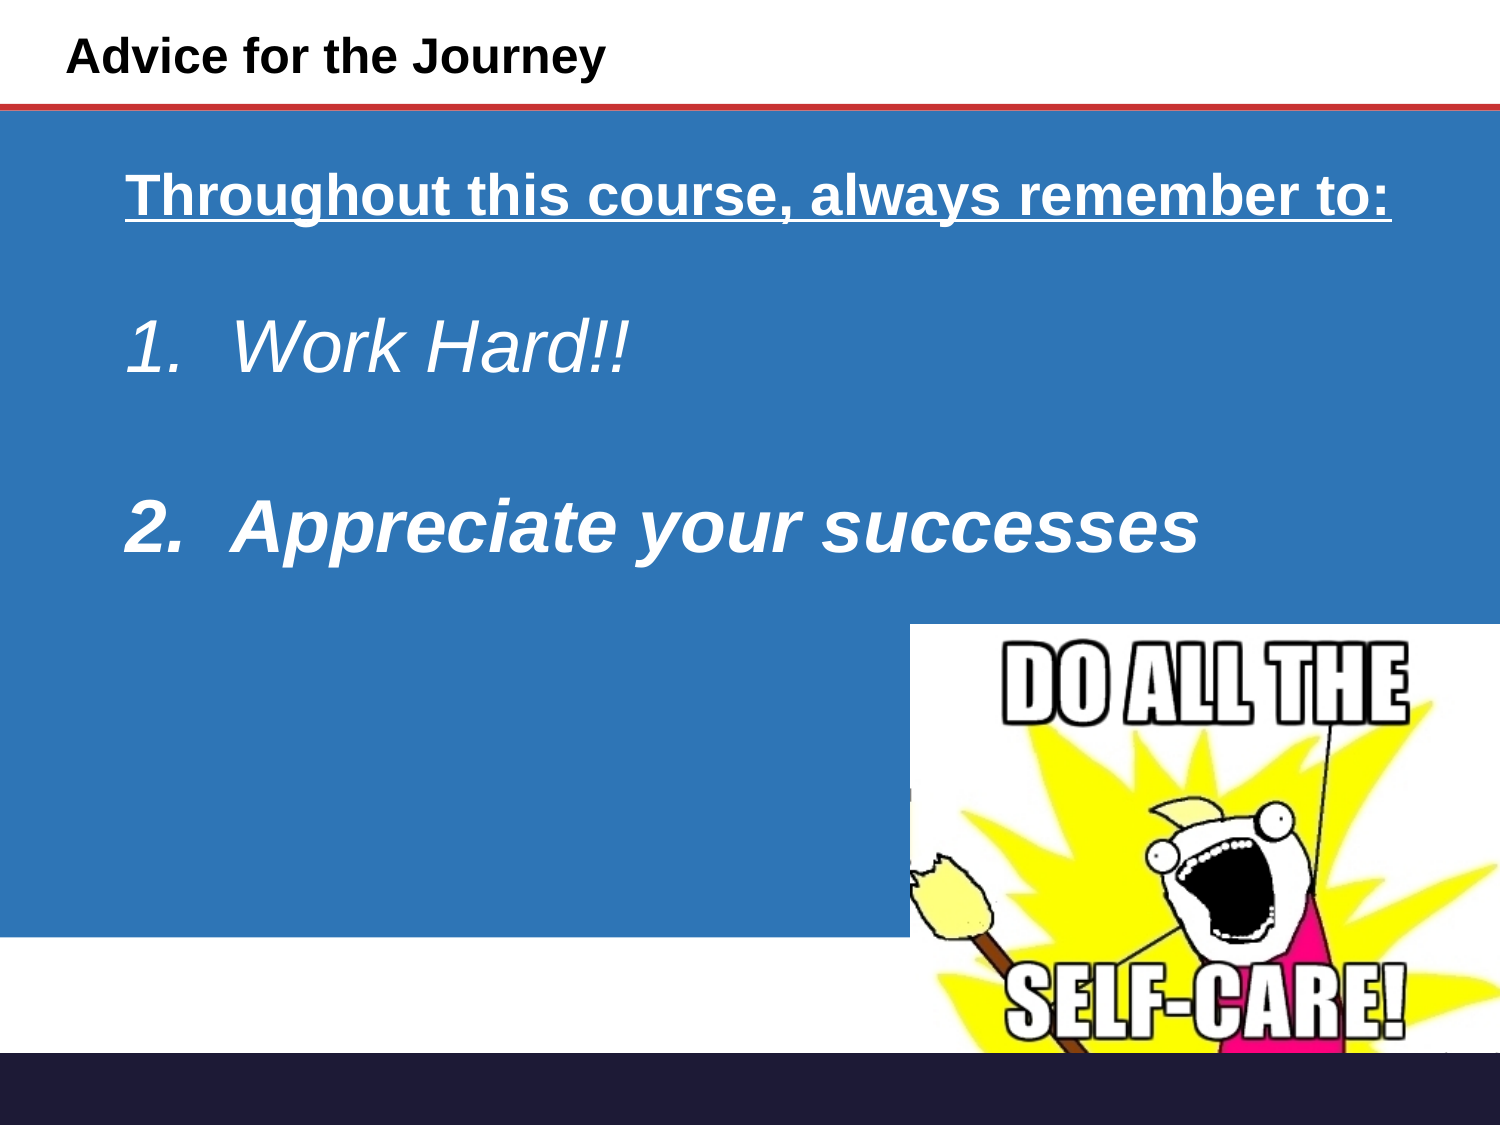

# Advice for the Journey
Throughout this course, always remember to:
 Work Hard!!
 Appreciate your successes